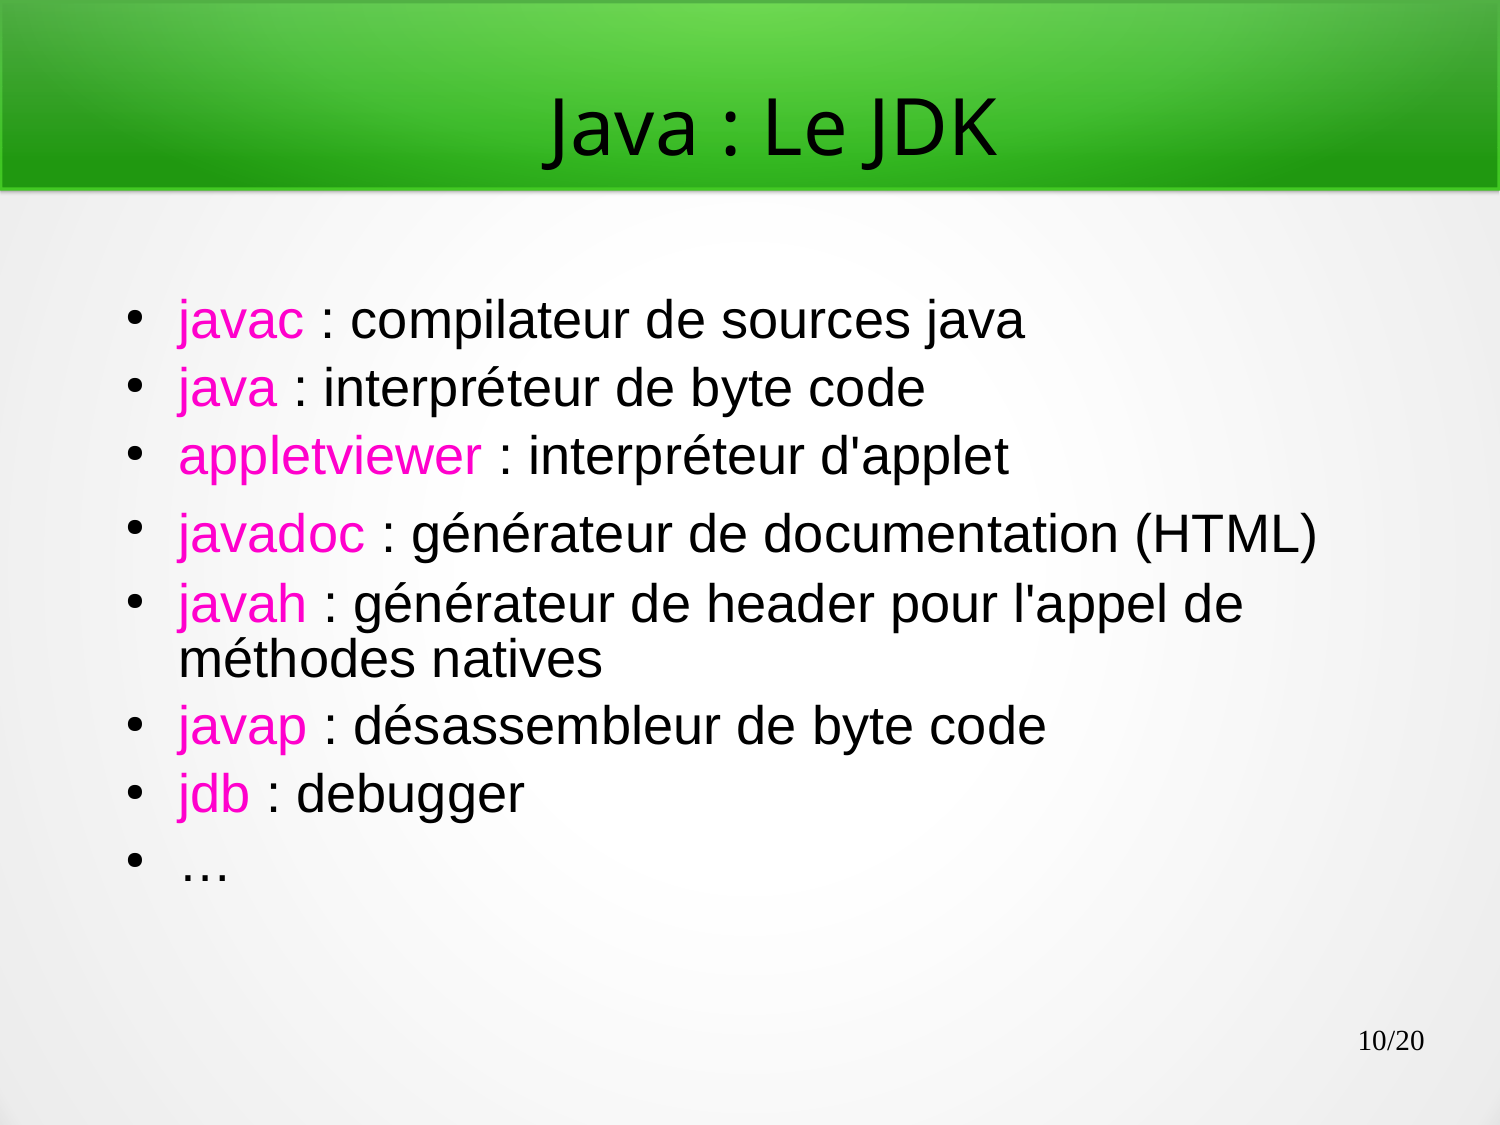

Java : Le JDK
# javac : compilateur de sources java
java : interpréteur de byte code
appletviewer : interpréteur d'applet
javadoc : générateur de documentation (HTML)‏
javah : générateur de header pour l'appel de méthodes natives
javap : désassembleur de byte code
jdb : debugger
…
10